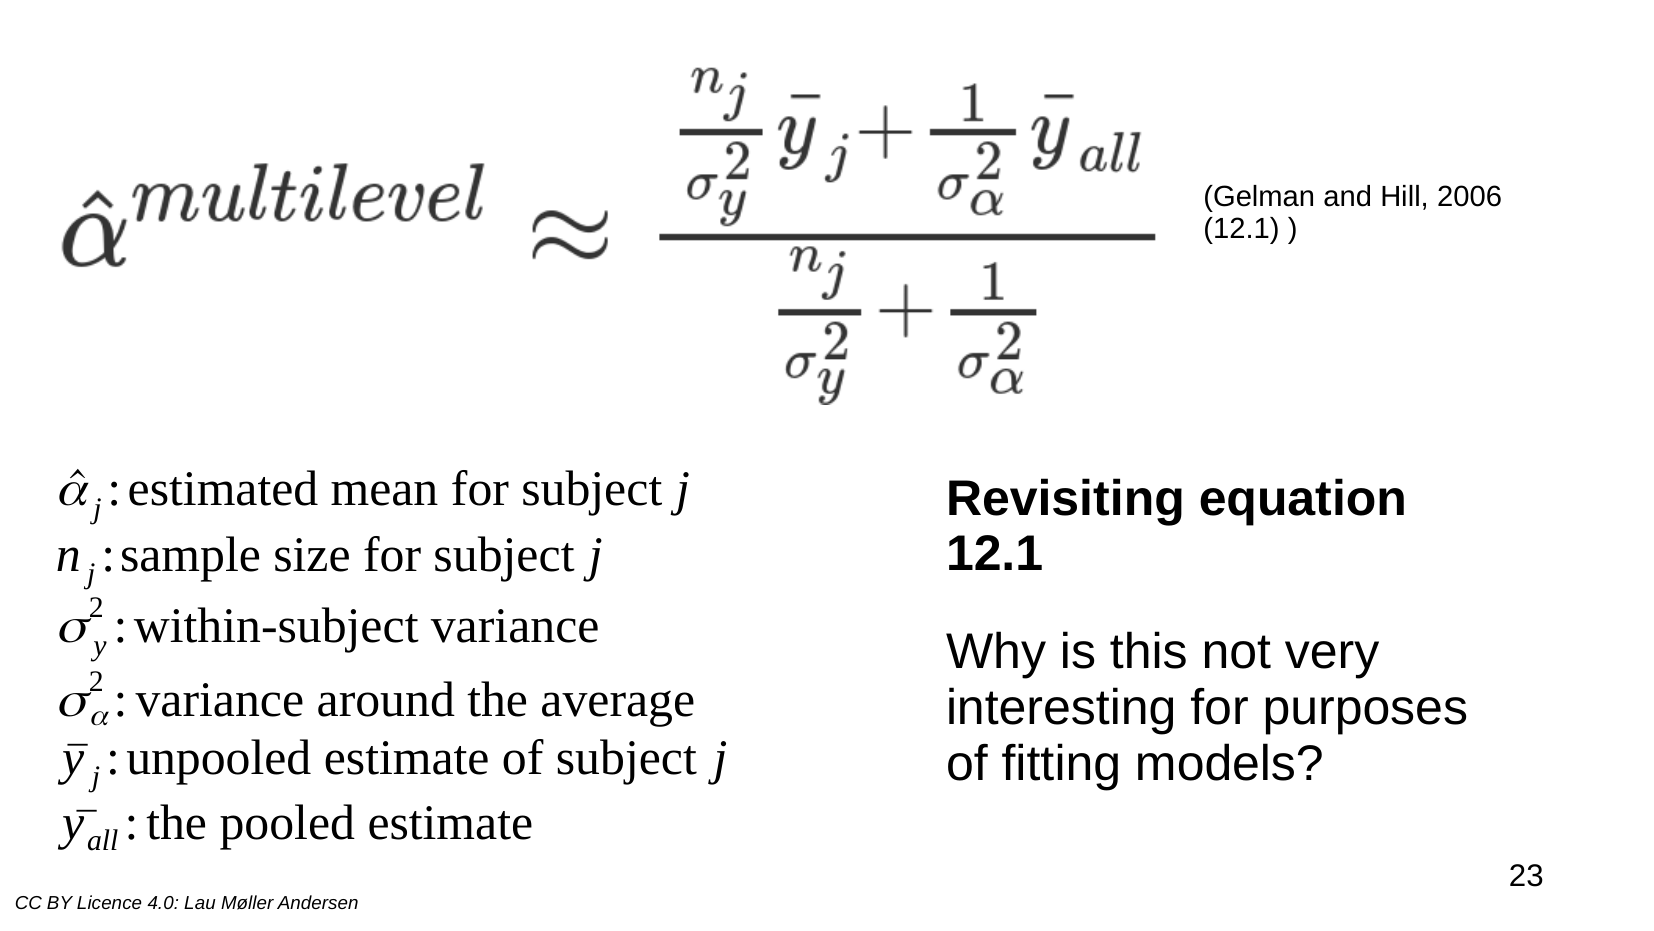

(Gelman and Hill, 2006 (12.1) )
Revisiting equation 12.1
Why is this not very interesting for purposes of fitting models?
CC BY Licence 4.0: Lau Møller Andersen